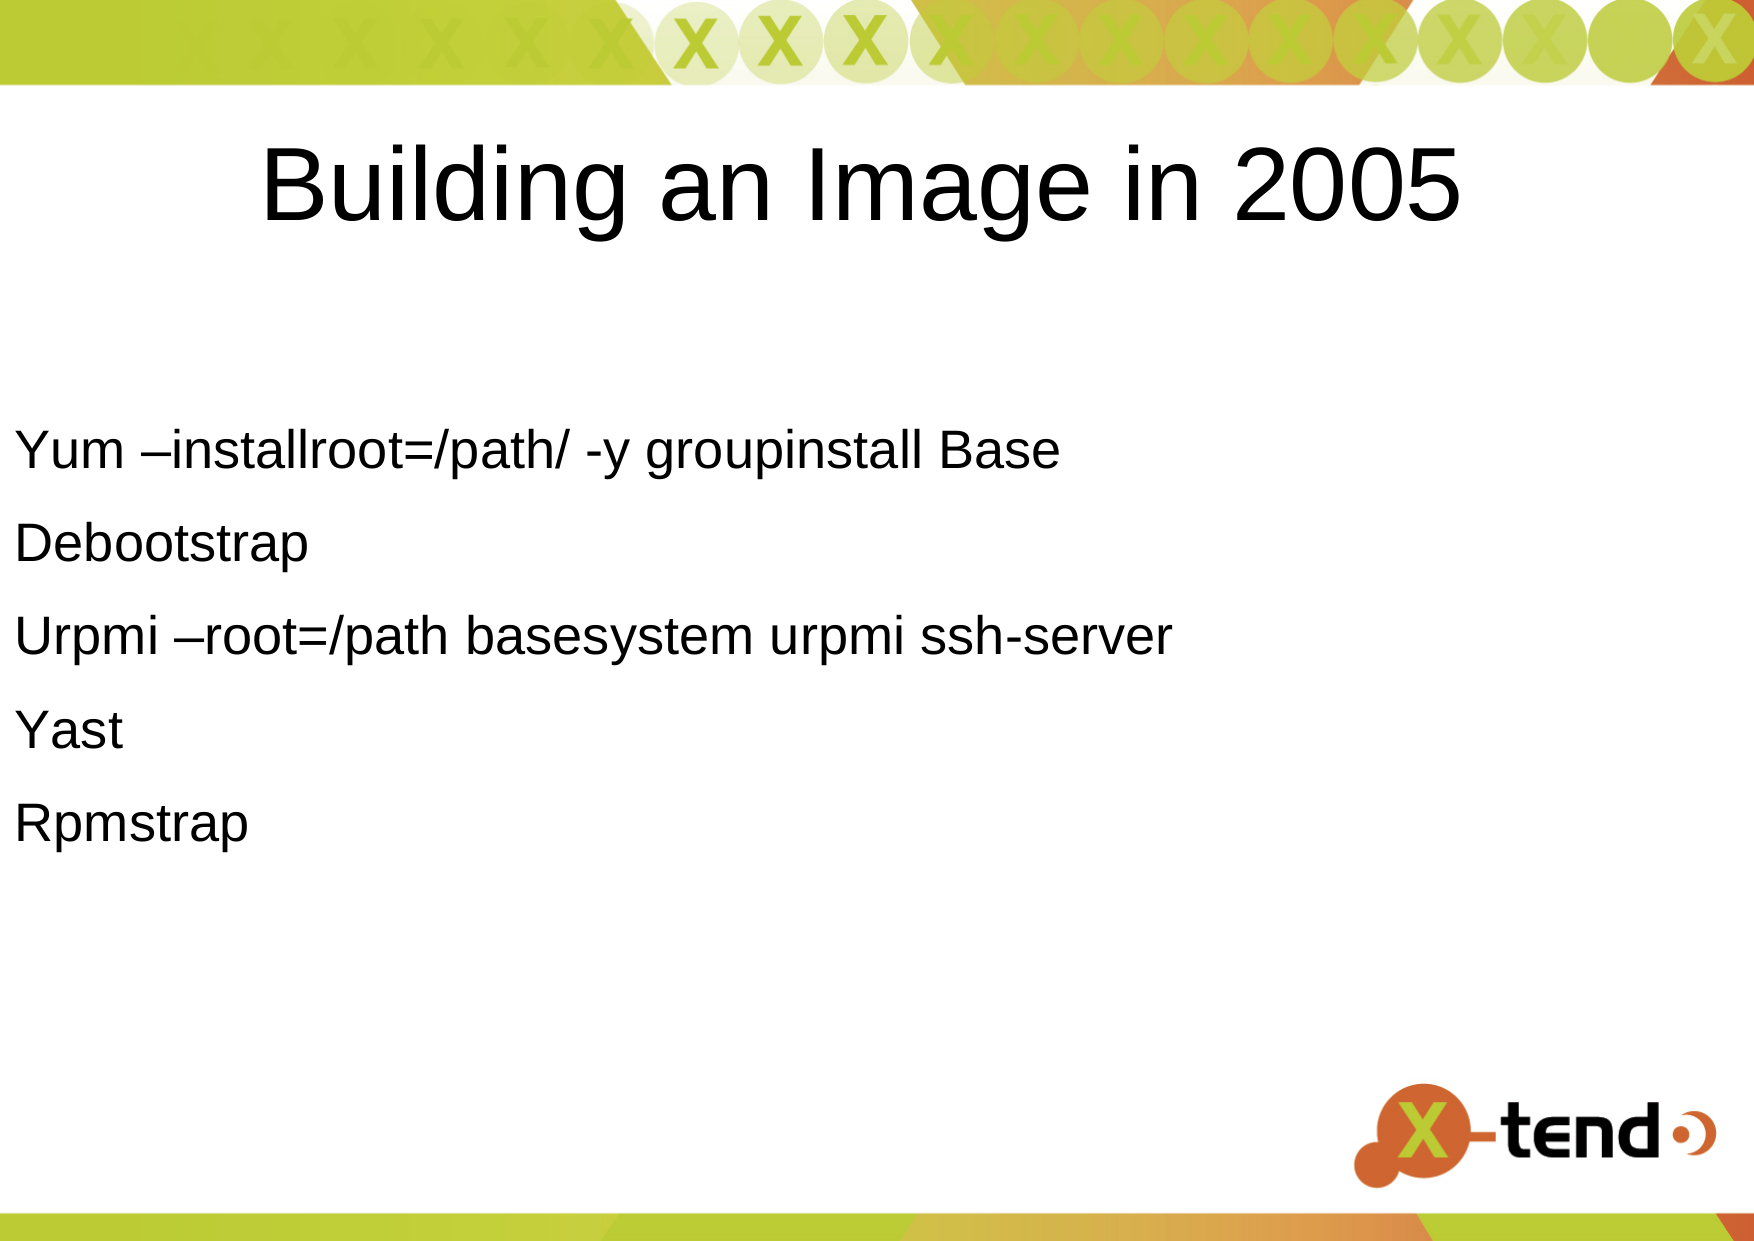

Yum –installroot=/path/ -y groupinstall Base
Debootstrap
Urpmi –root=/path basesystem urpmi ssh-server
Yast
Rpmstrap
# Building an Image in 2005